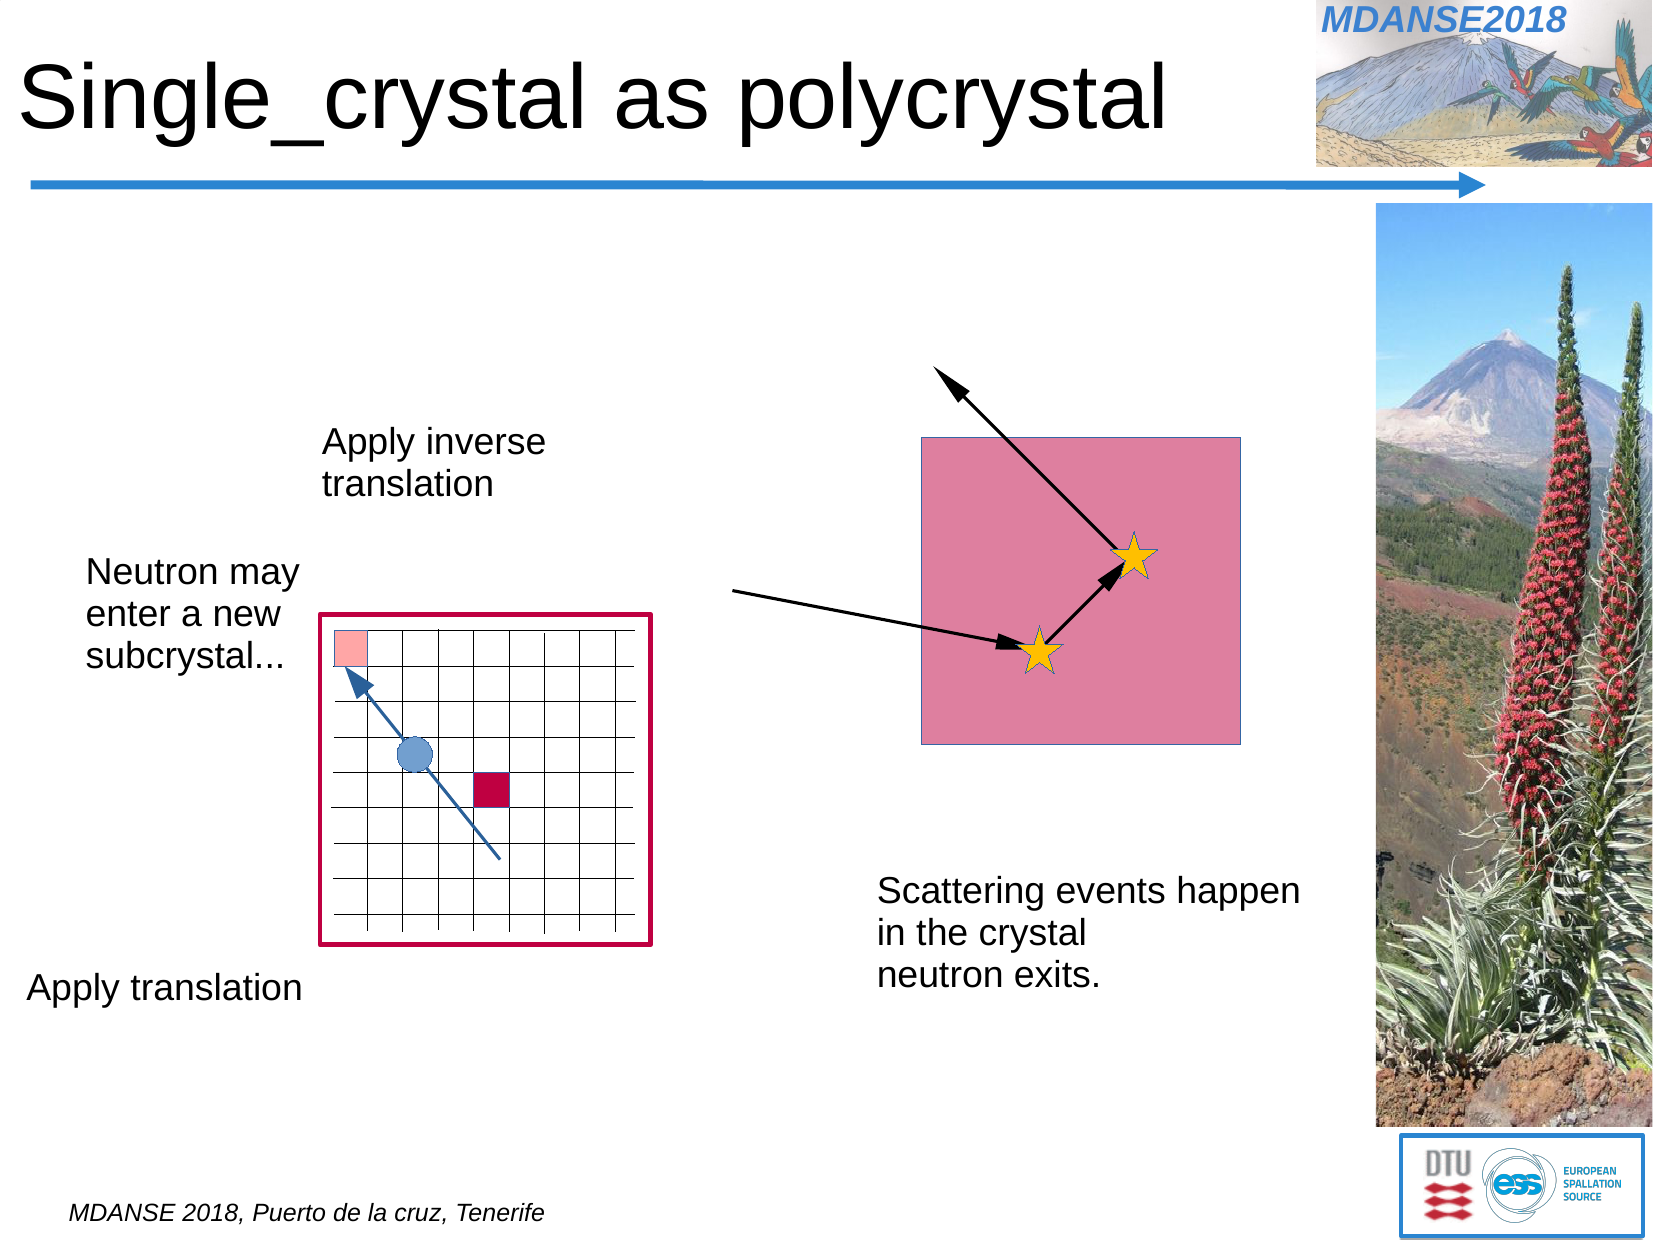

# Single_crystal as polycrystal
Apply inverse translation
Neutron may
enter a new
subcrystal...
Scattering events happen
in the crystal
neutron exits.
Apply translation